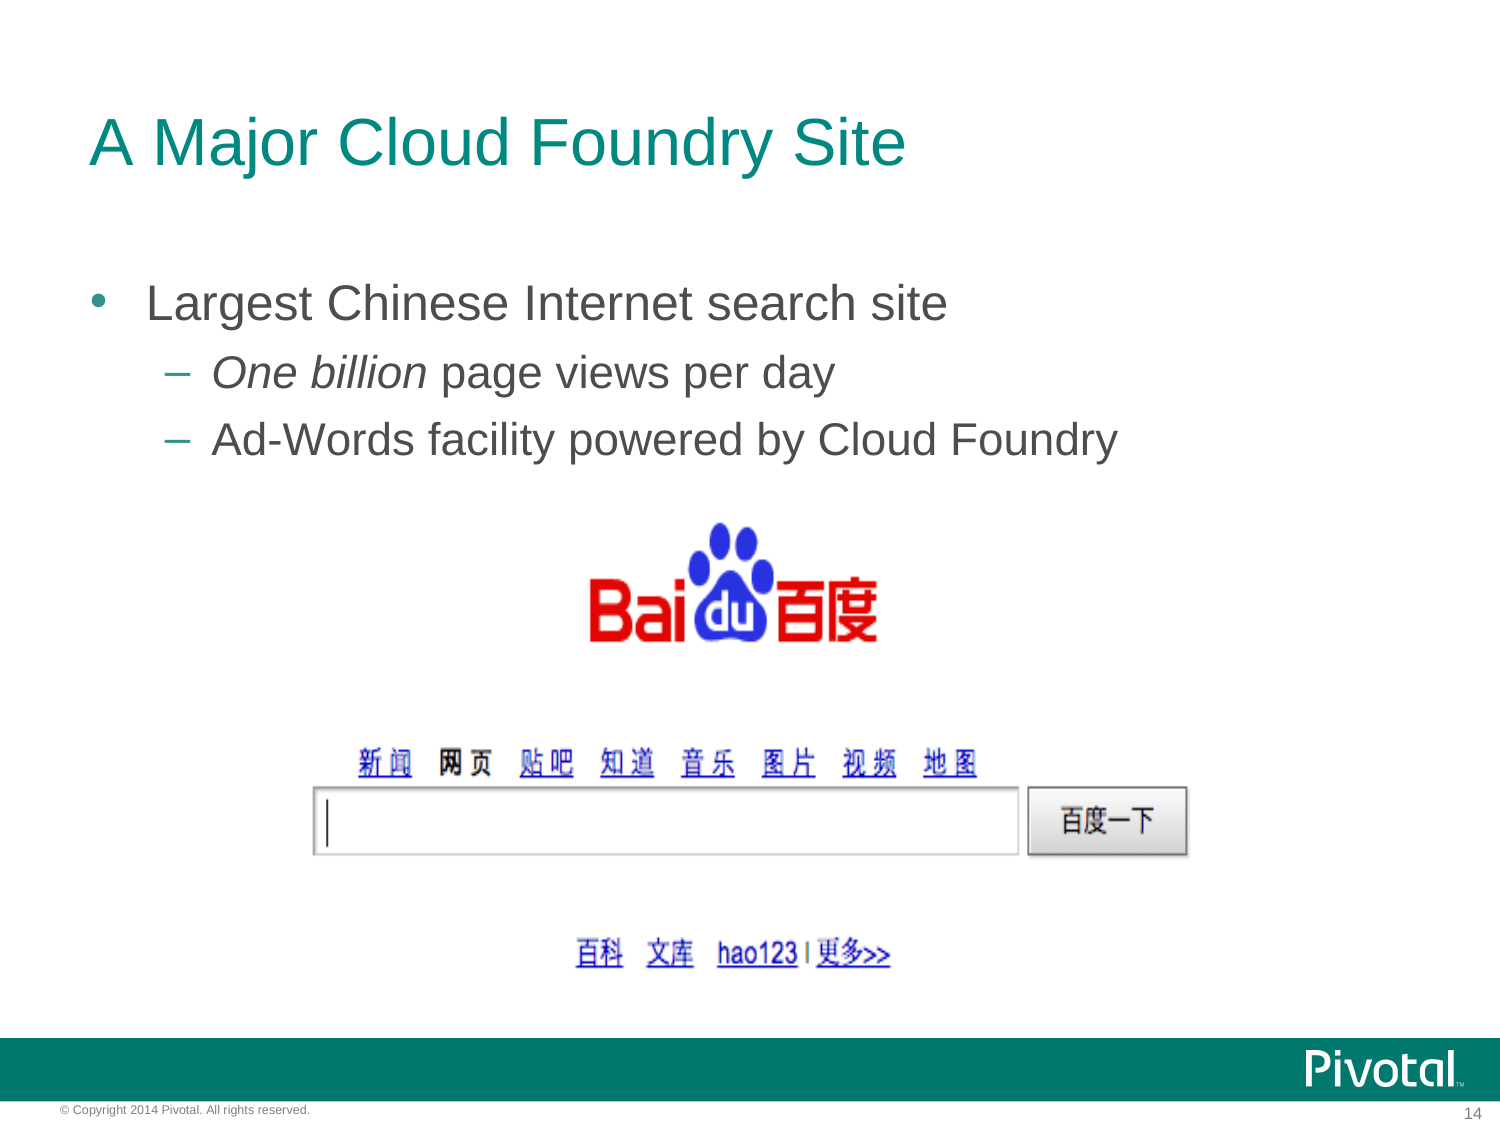

# A Major Cloud Foundry Site
Largest Chinese Internet search site
One billion page views per day
Ad-Words facility powered by Cloud Foundry